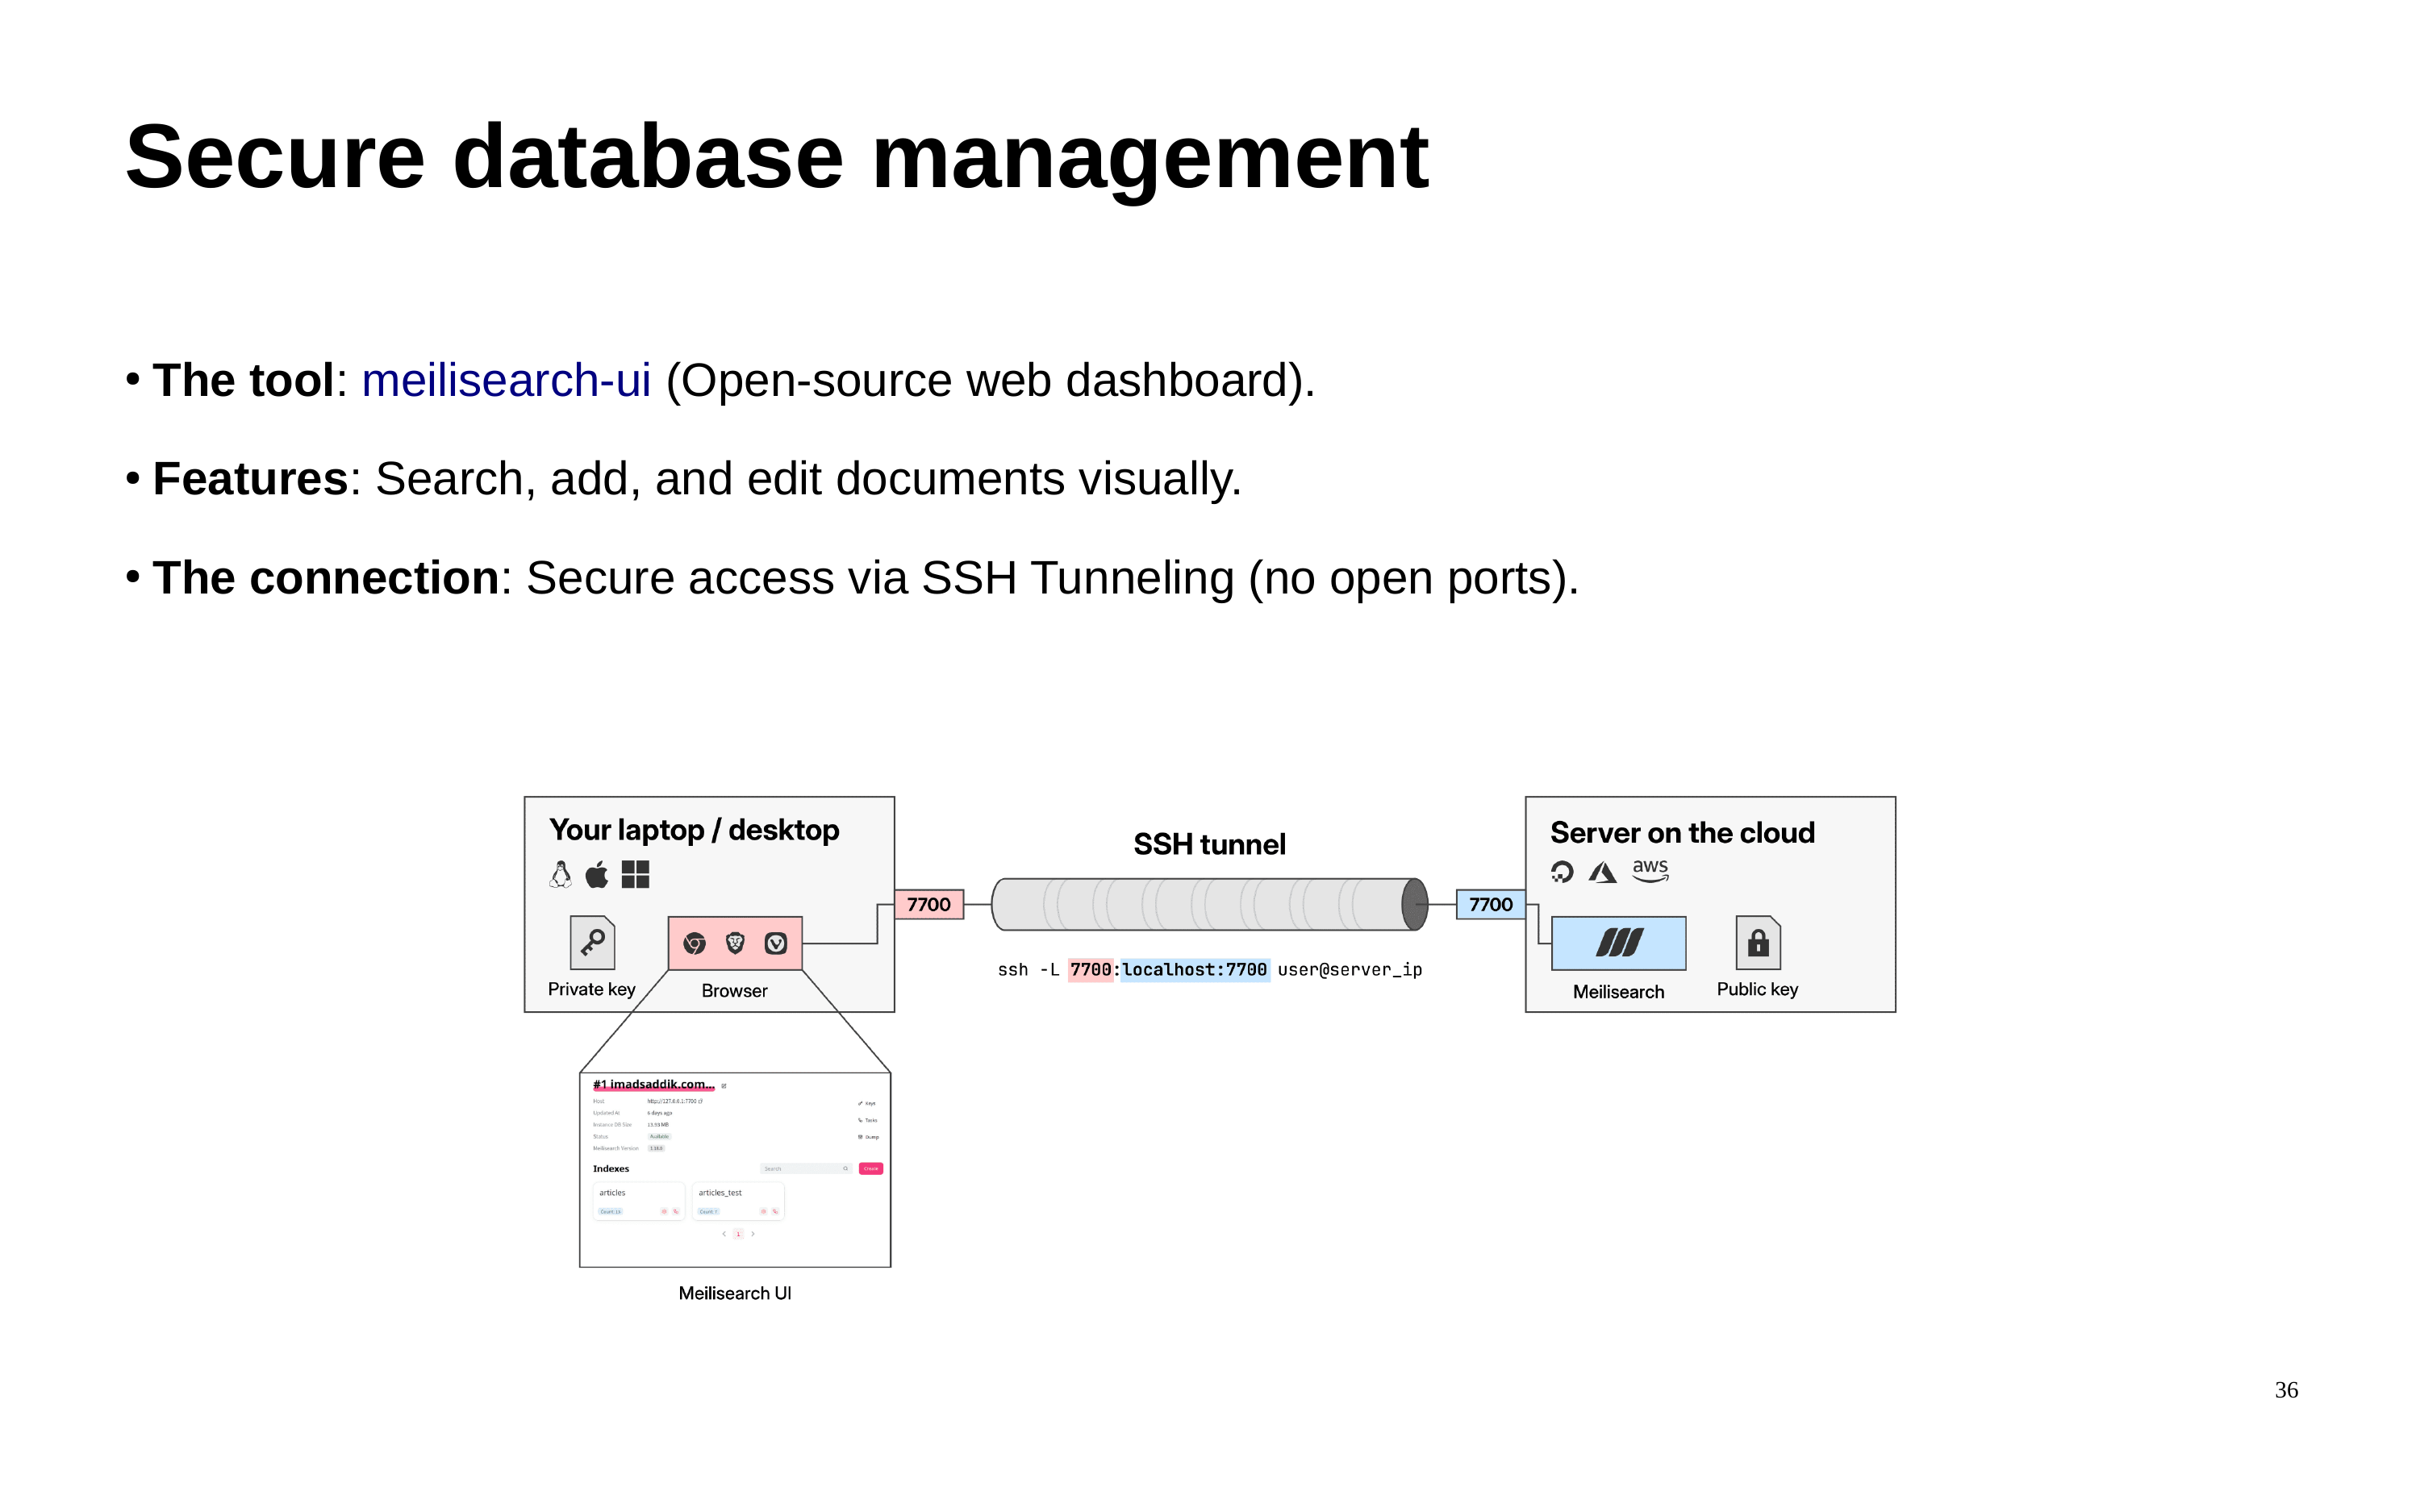

Secure database management
The tool: meilisearch-ui (Open-source web dashboard).
Features: Search, add, and edit documents visually.
The connection: Secure access via SSH Tunneling (no open ports).
36